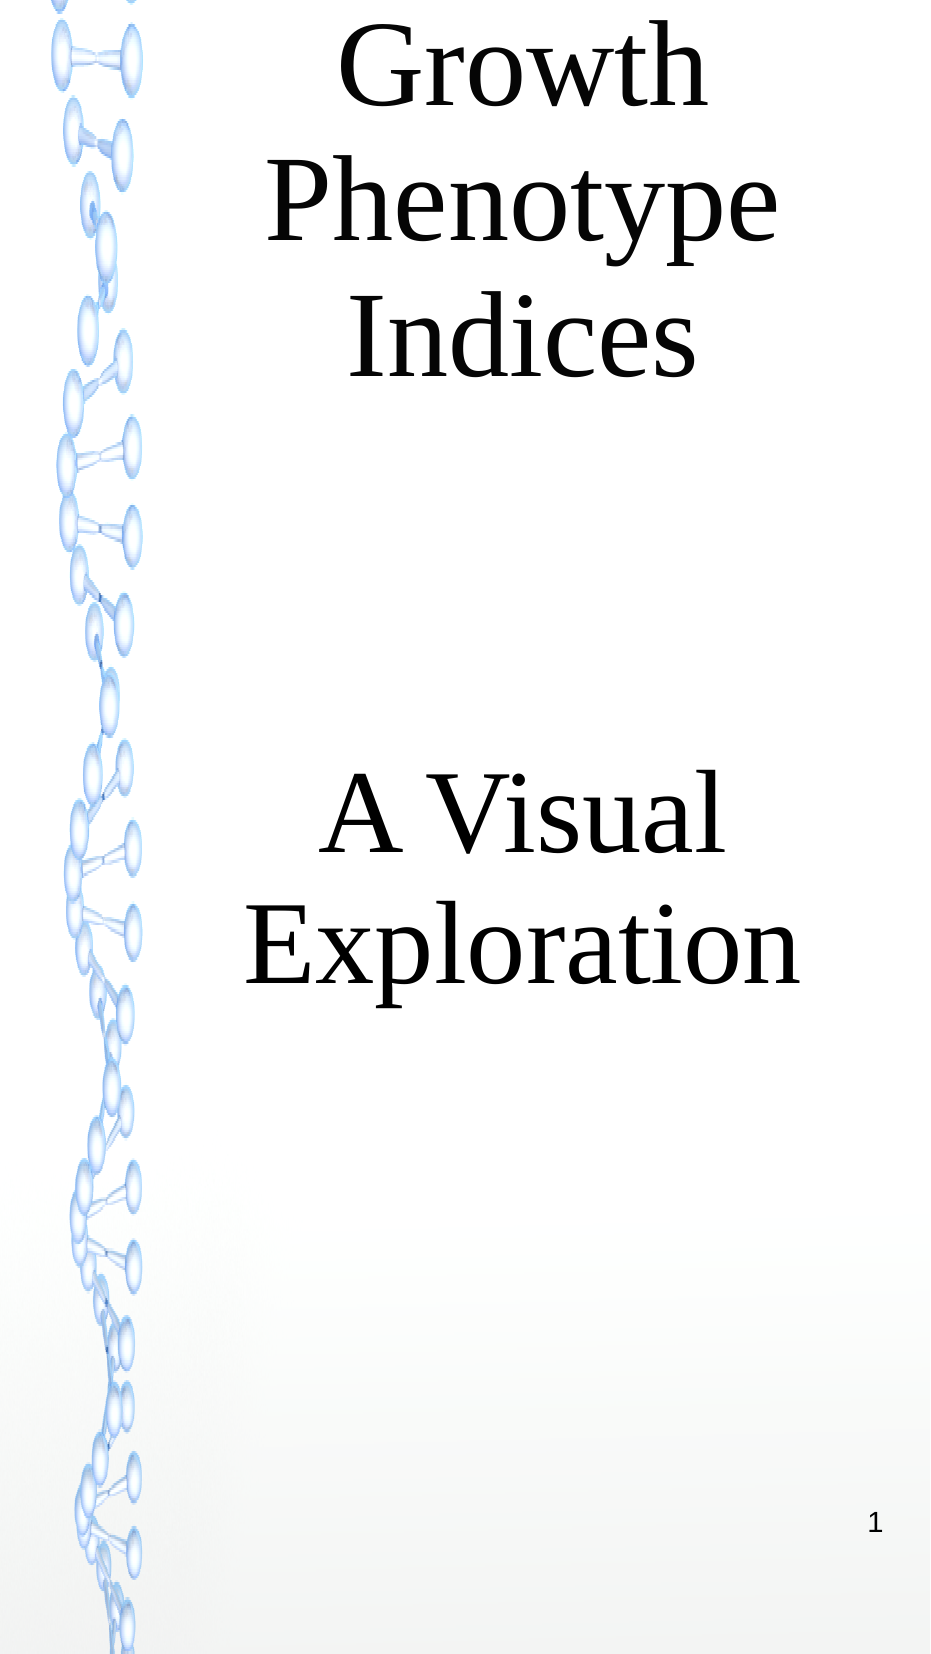

# Growth Phenotype Indices
A Visual Exploration
1